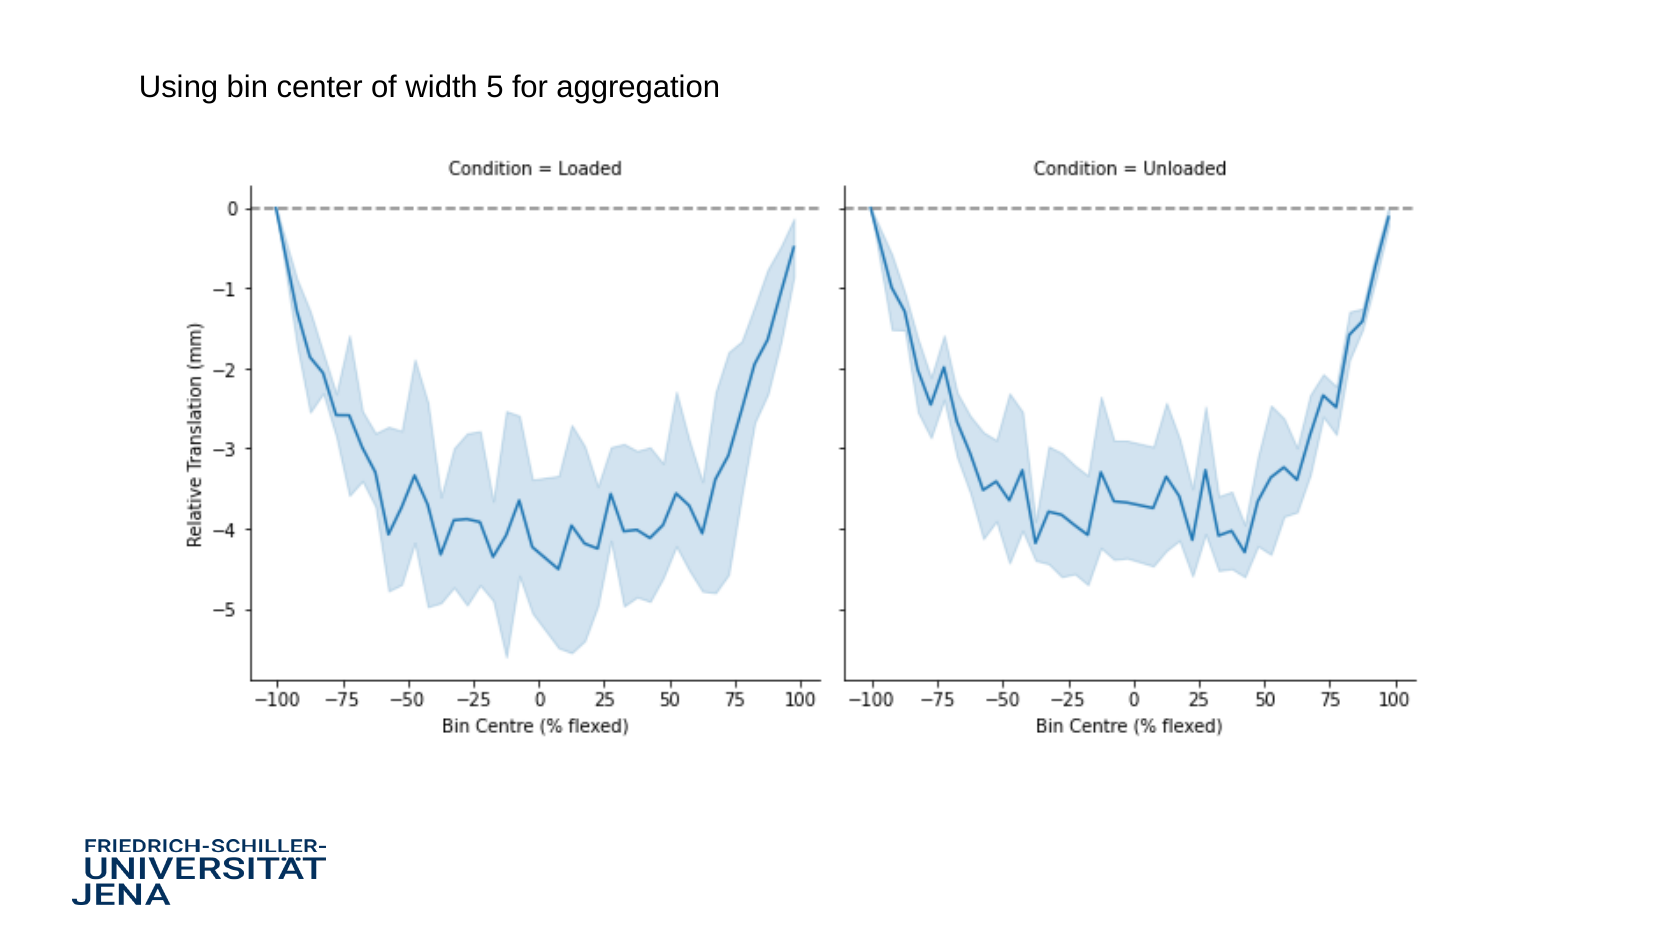

Using bin center of width 5 for aggregation